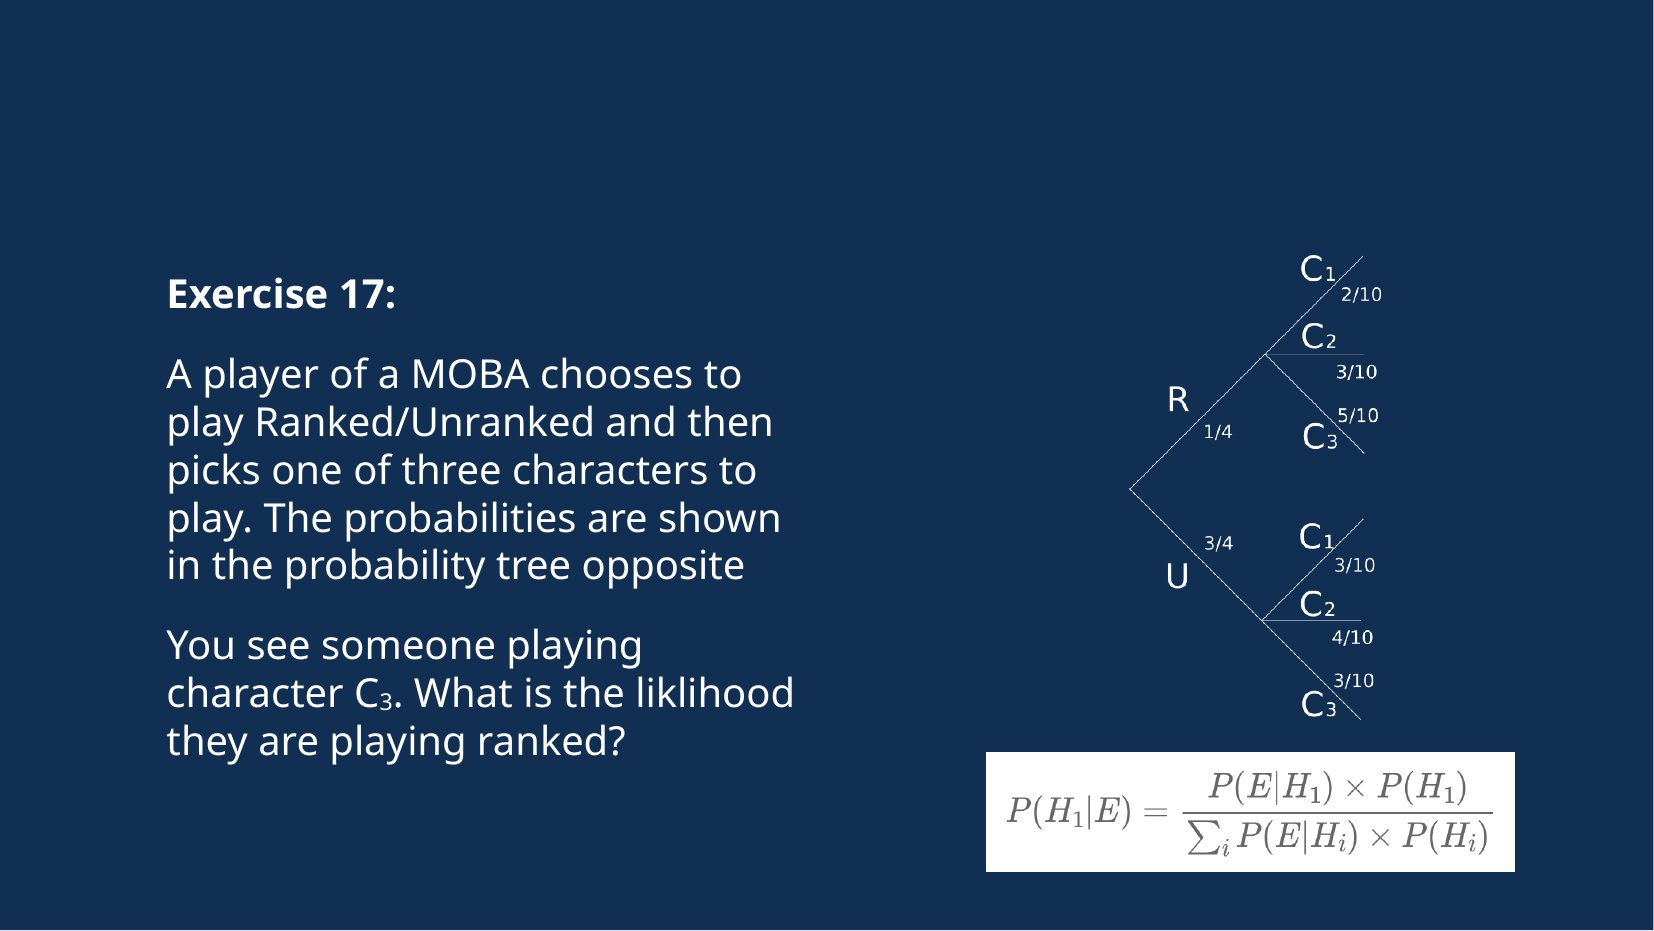

#
Exercise 17:
A player of a MOBA chooses to play Ranked/Unranked and then picks one of three characters to play. The probabilities are shown in the probability tree opposite
You see someone playing character C3. What is the liklihood they are playing ranked?